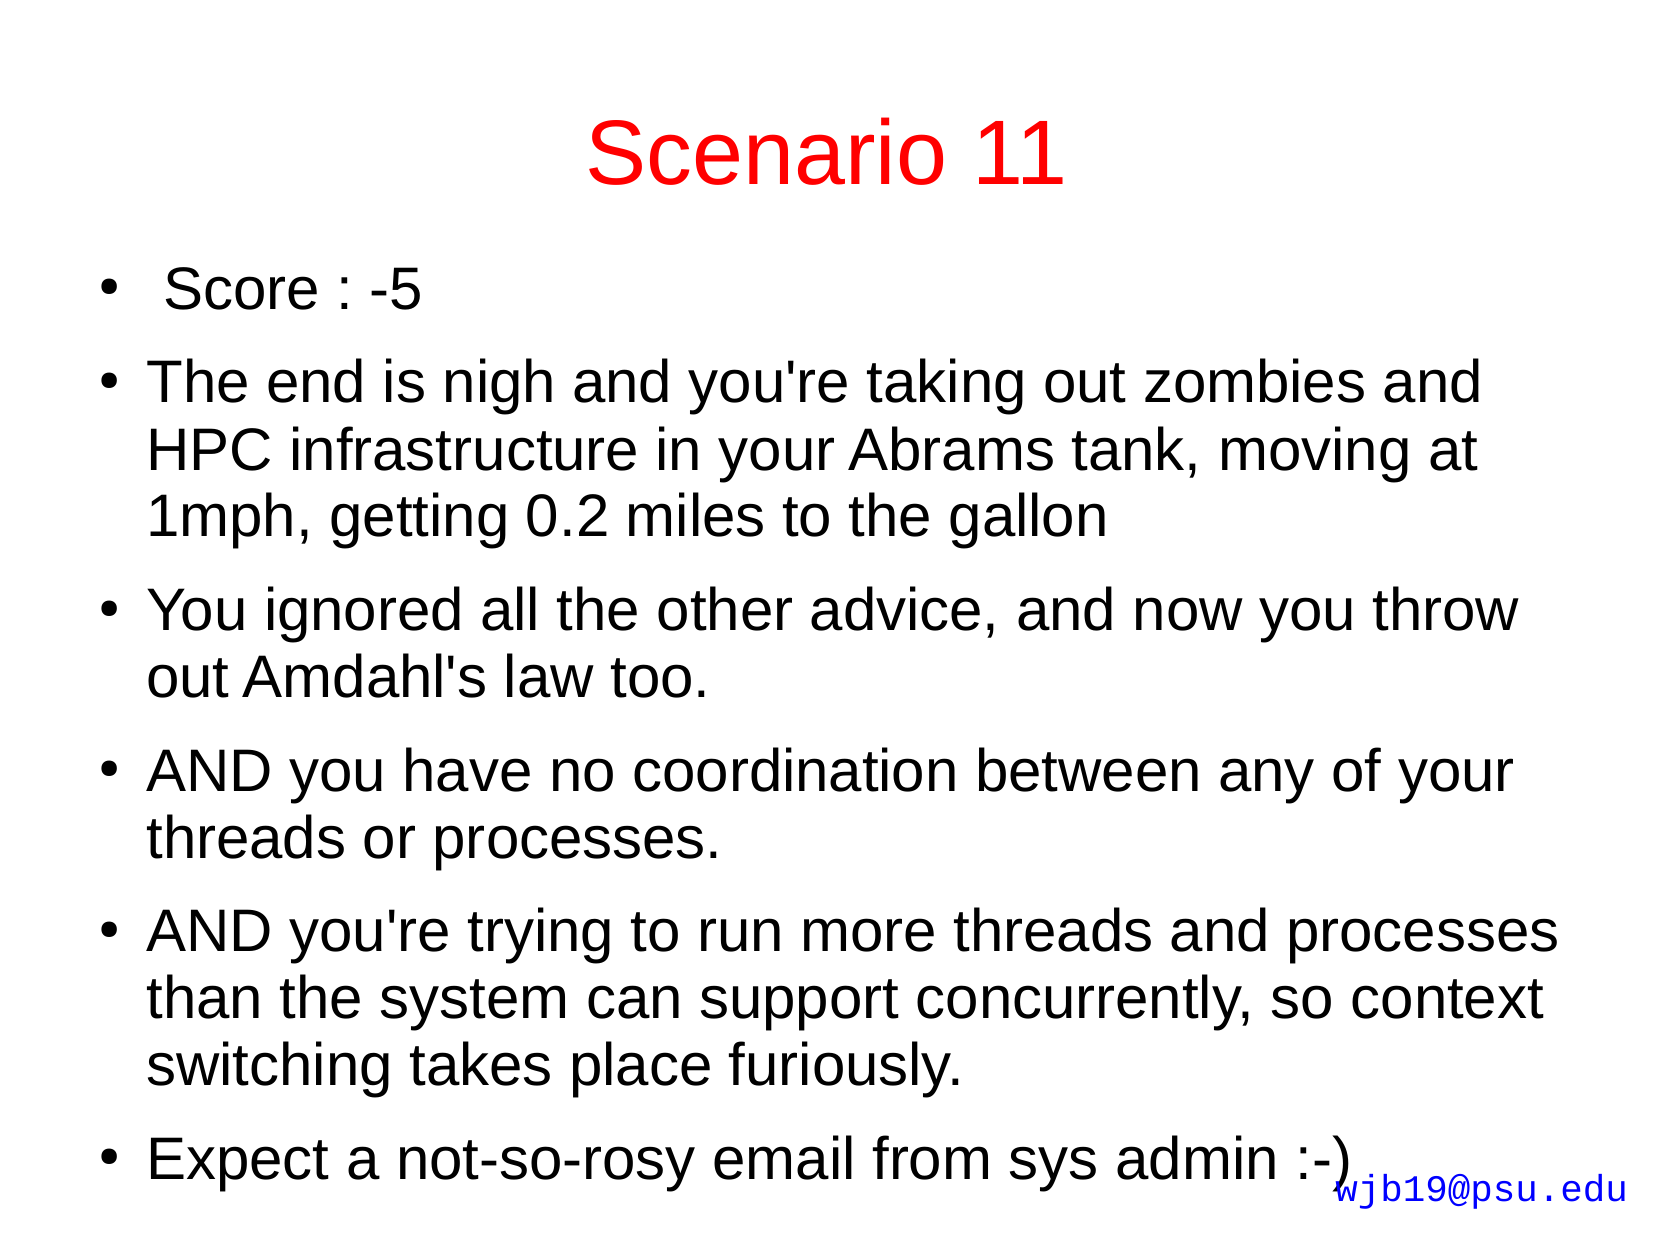

# Scenario 11
 Score : -5
The end is nigh and you're taking out zombies and HPC infrastructure in your Abrams tank, moving at 1mph, getting 0.2 miles to the gallon
You ignored all the other advice, and now you throw out Amdahl's law too.
AND you have no coordination between any of your threads or processes.
AND you're trying to run more threads and processes than the system can support concurrently, so context switching takes place furiously.
Expect a not-so-rosy email from sys admin :-)
wjb19@psu.edu